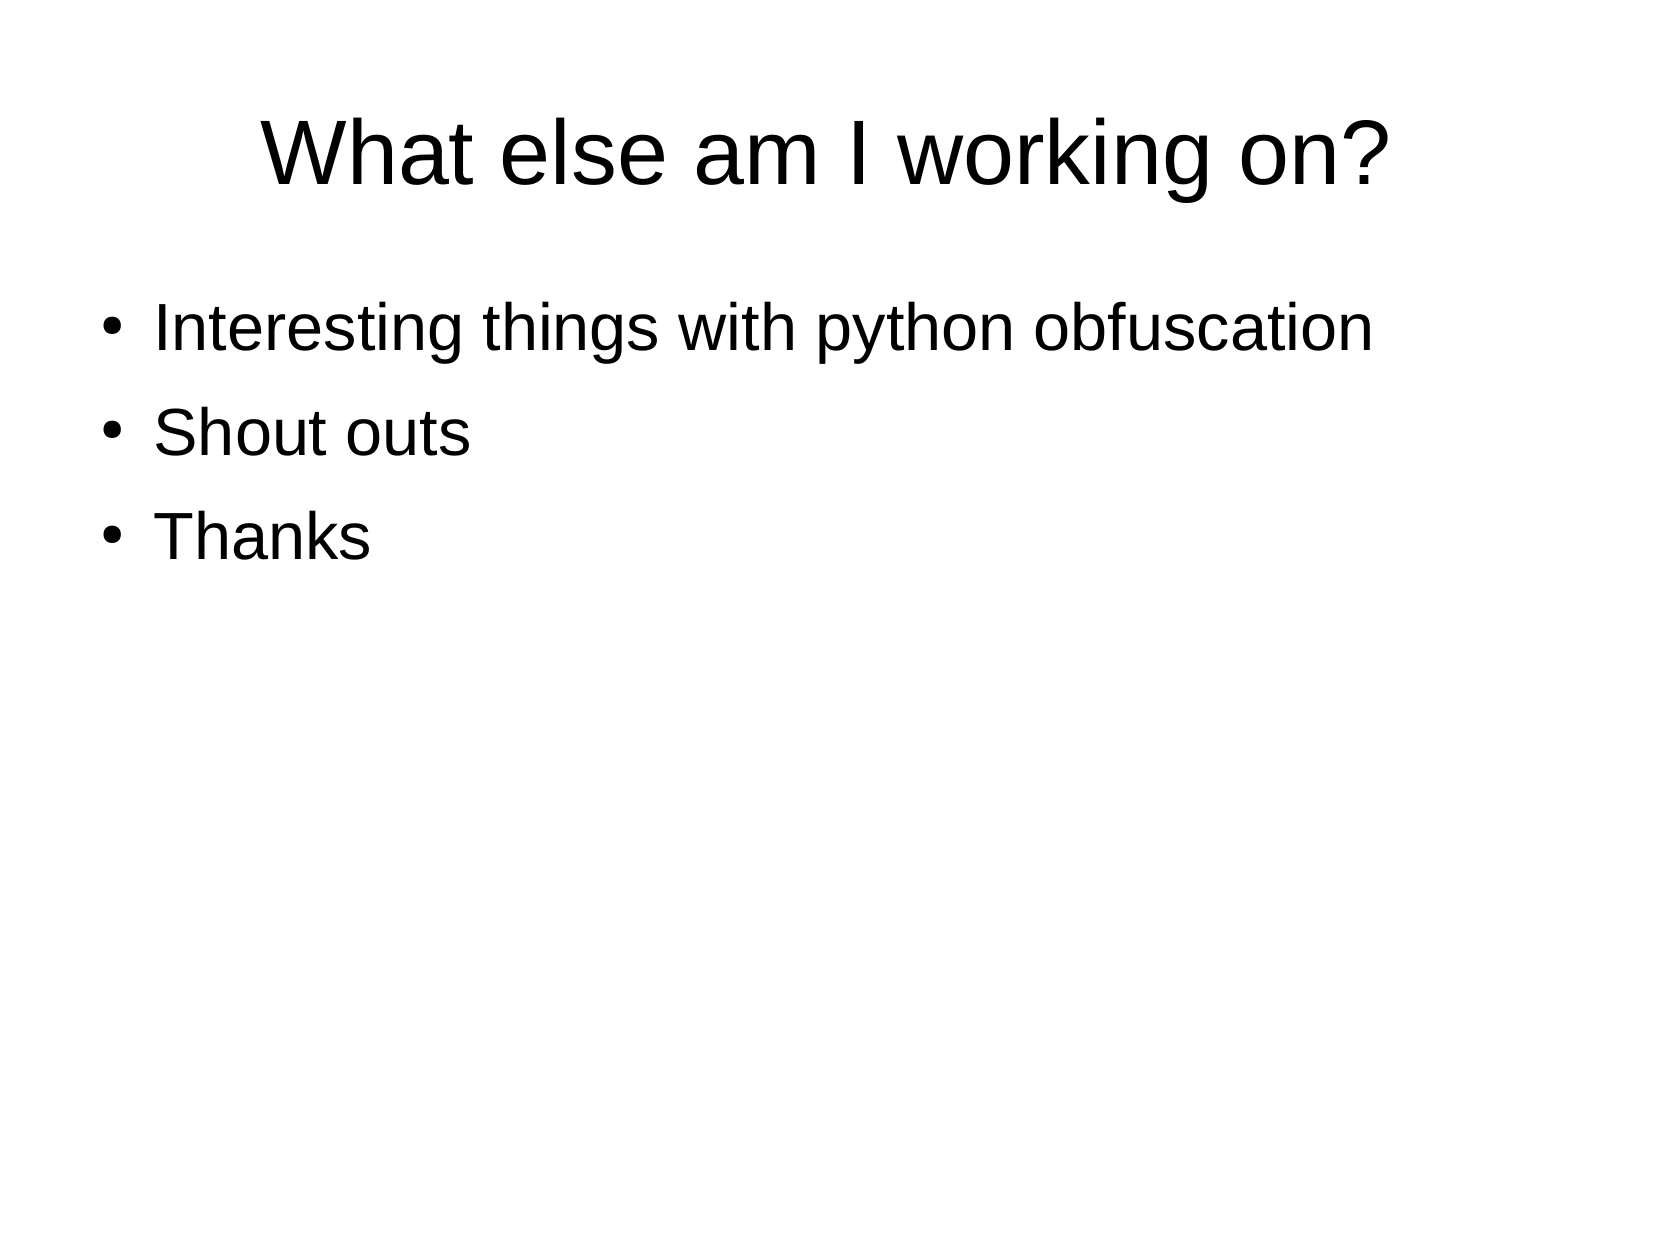

# What else am I working on?
Interesting things with python obfuscation
Shout outs
Thanks